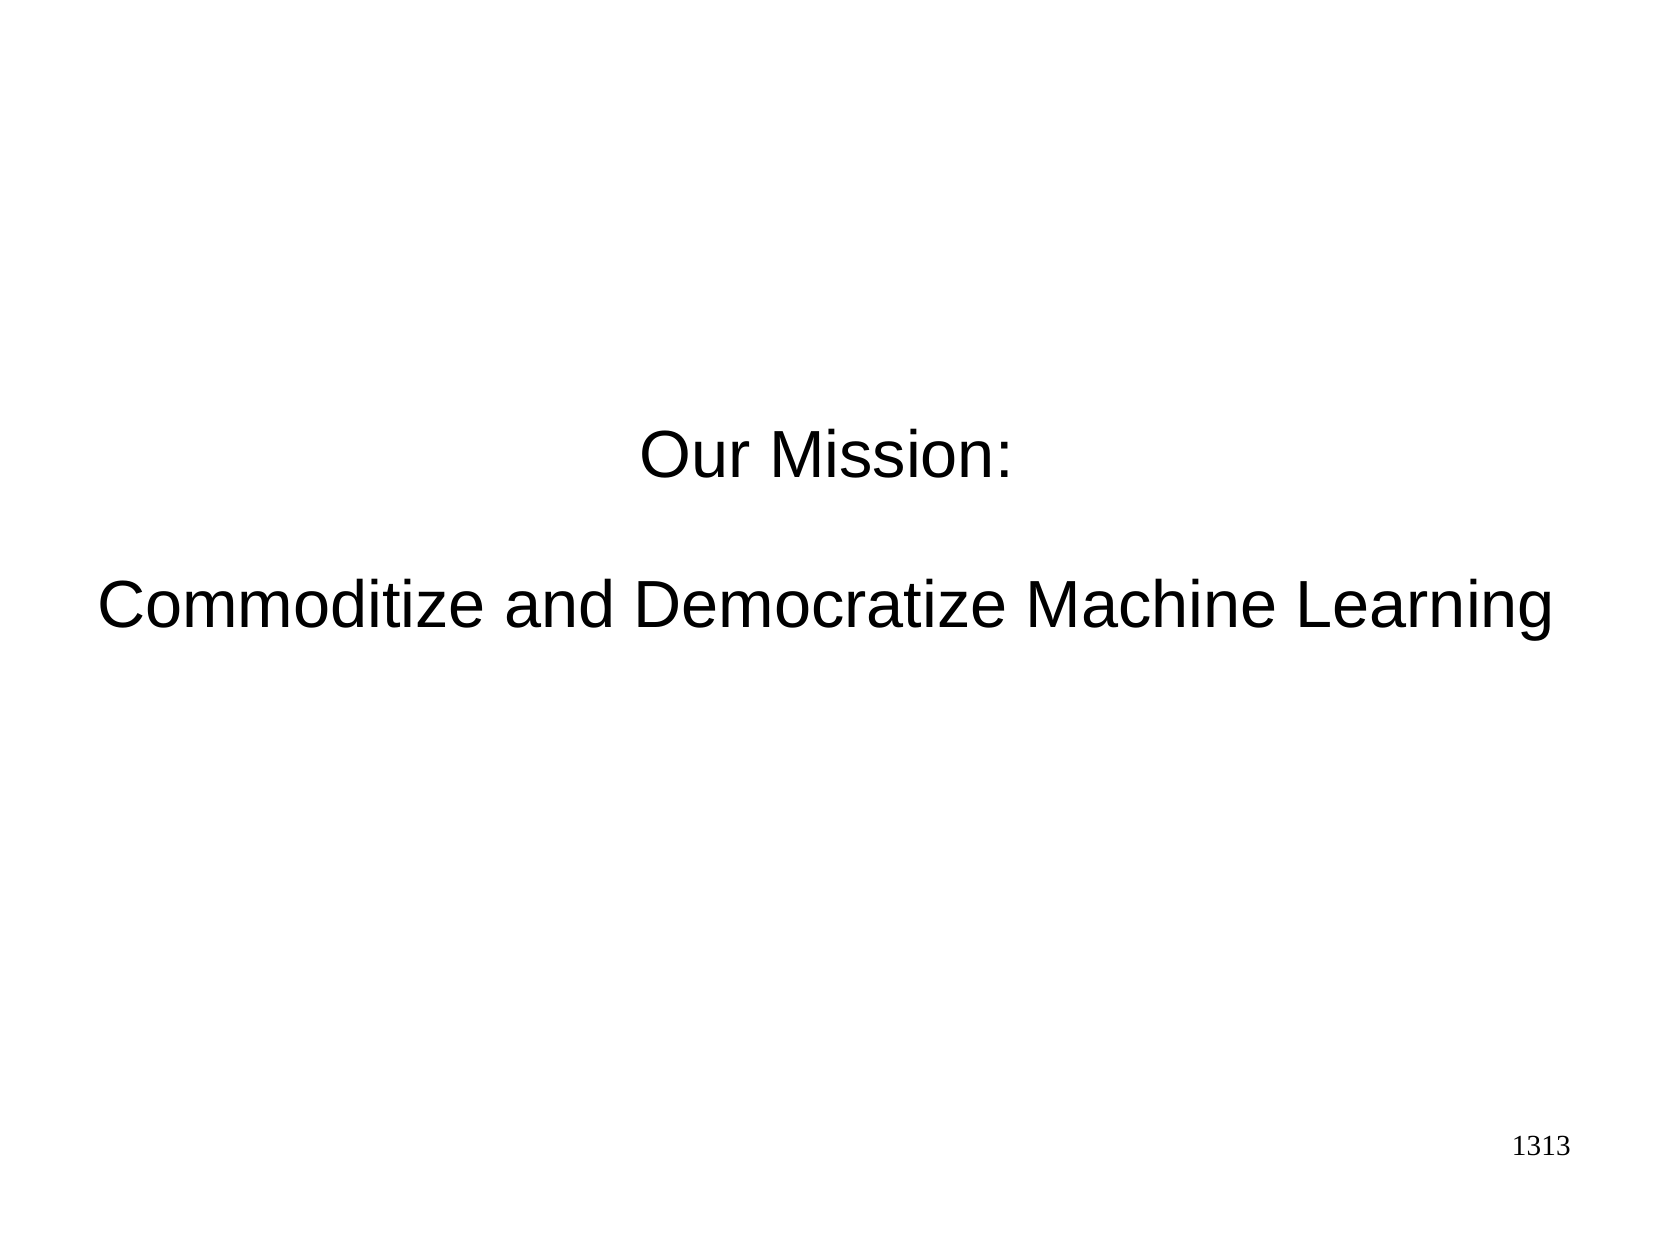

# Our Mission:
Commoditize and Democratize Machine Learning
13